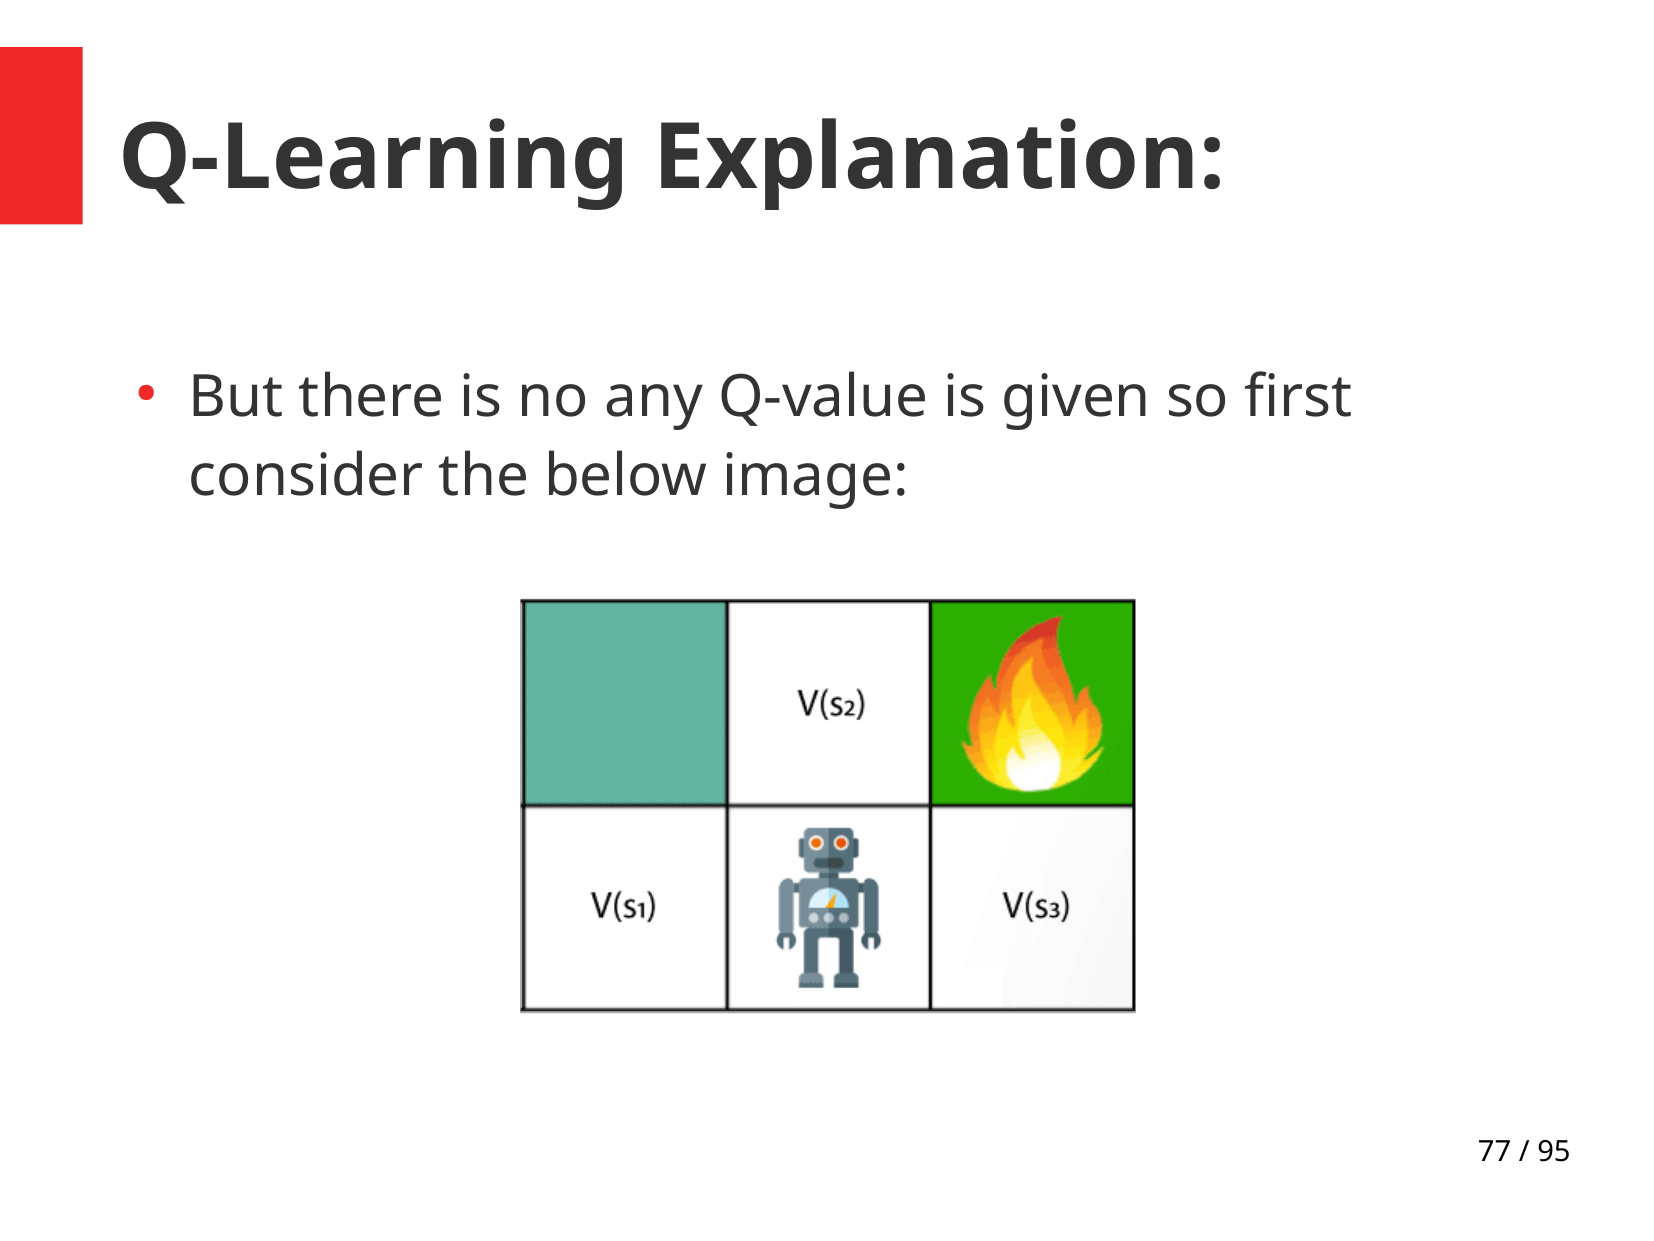

# Q-Learning Explanation:
But there is no any Q-value is given so first consider the below image:
77